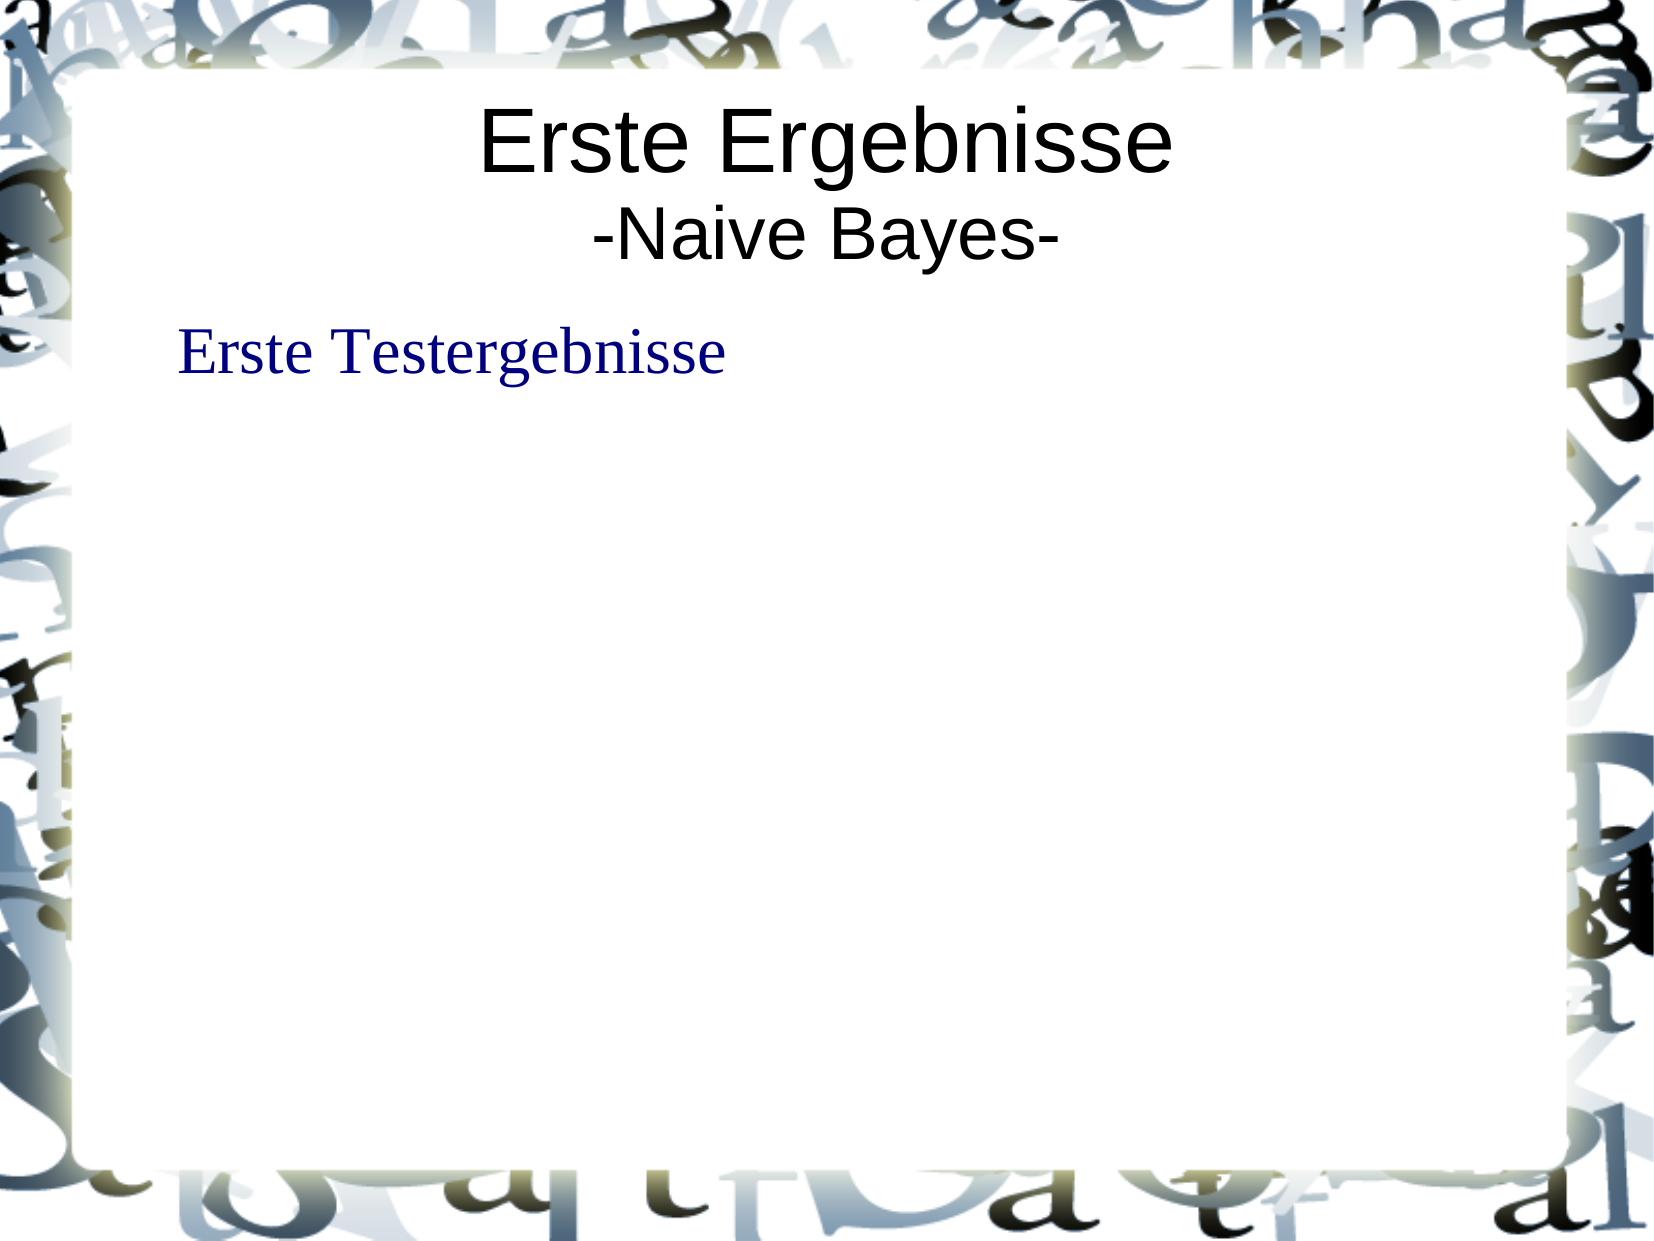

# Erste Ergebnisse -Naive Bayes-
Erste Testergebnisse